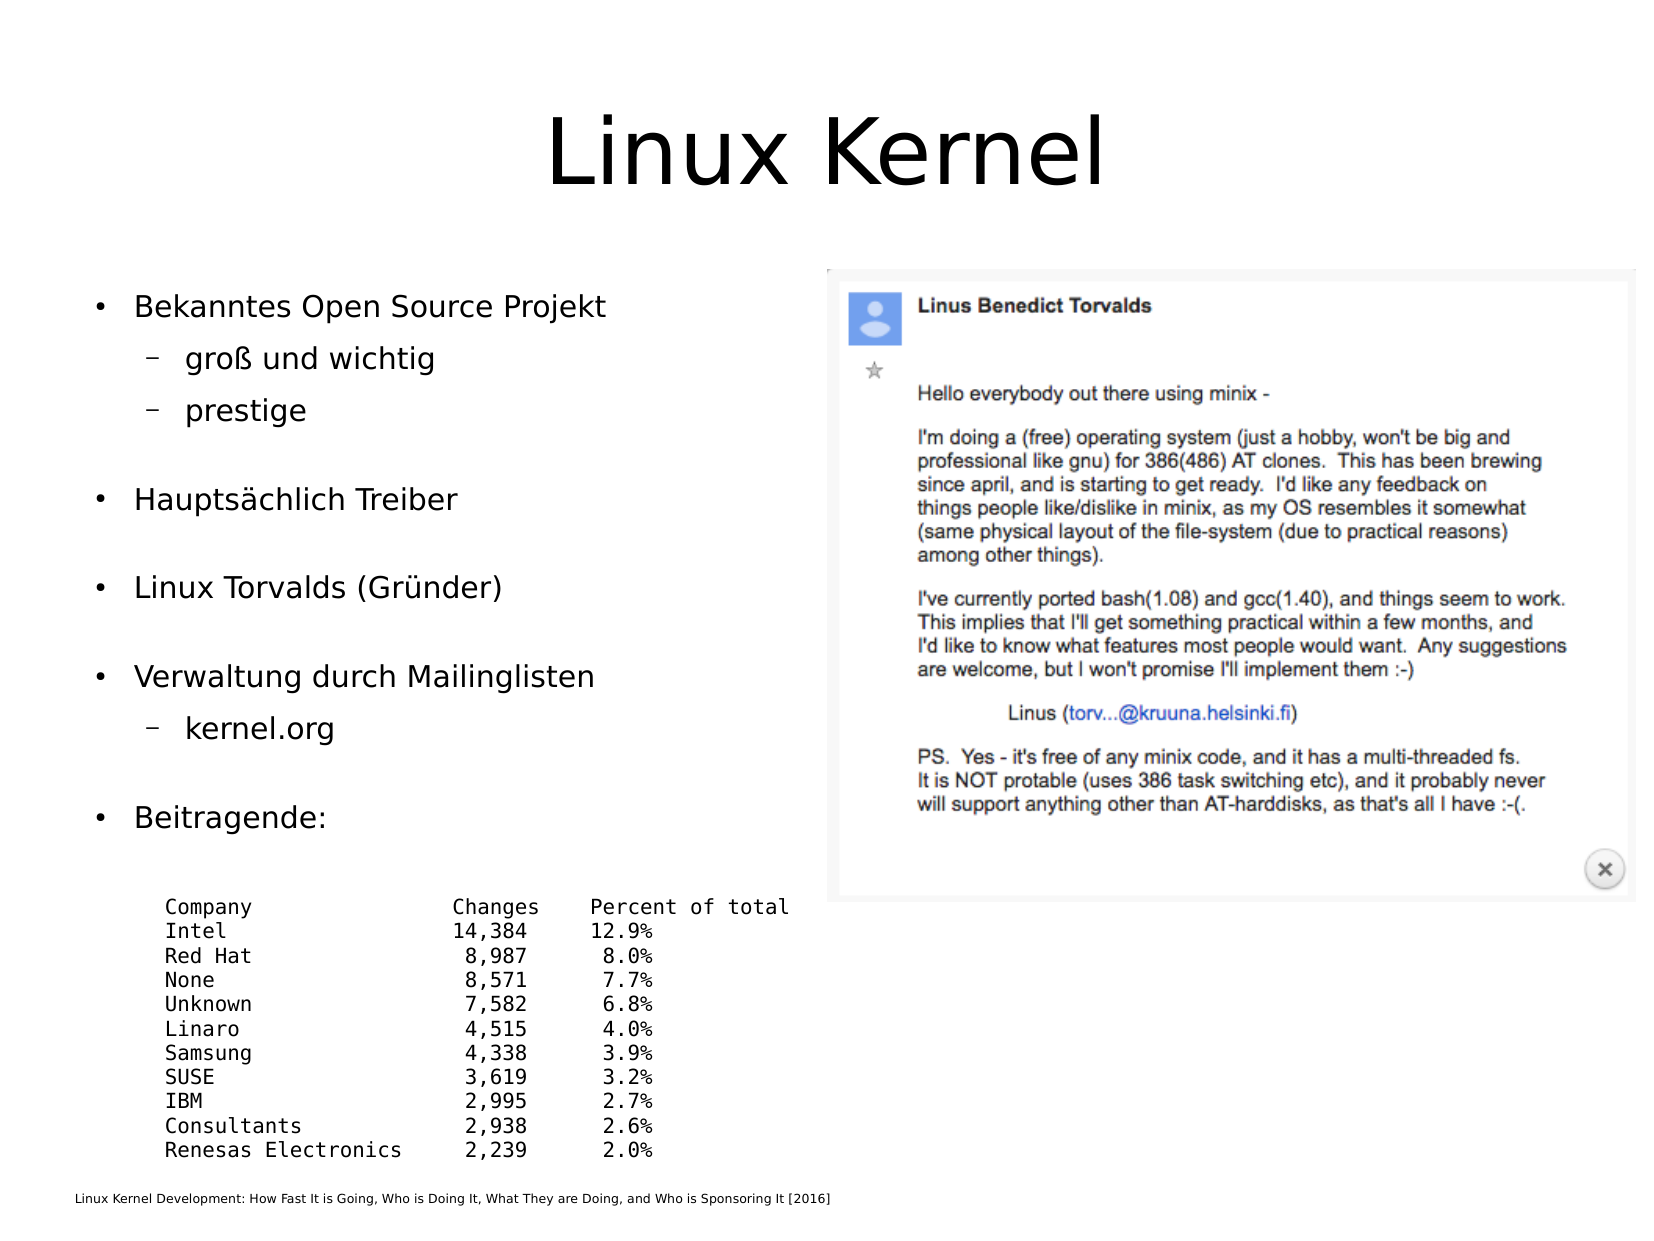

# Linux Kernel
Bekanntes Open Source Projekt
groß und wichtig
prestige
Hauptsächlich Treiber
Linux Torvalds (Gründer)
Verwaltung durch Mailinglisten
kernel.org
Beitragende:
Company Changes Percent of total
Intel 14,384 12.9%
Red Hat 8,987 8.0%
None 8,571 7.7%
Unknown 7,582 6.8%
Linaro 4,515 4.0%
Samsung 4,338 3.9%
SUSE 3,619 3.2%
IBM 2,995 2.7%
Consultants 2,938 2.6%
Renesas Electronics 2,239 2.0%
Linux Kernel Development: How Fast It is Going, Who is Doing It, What They are Doing, and Who is Sponsoring It [2016]